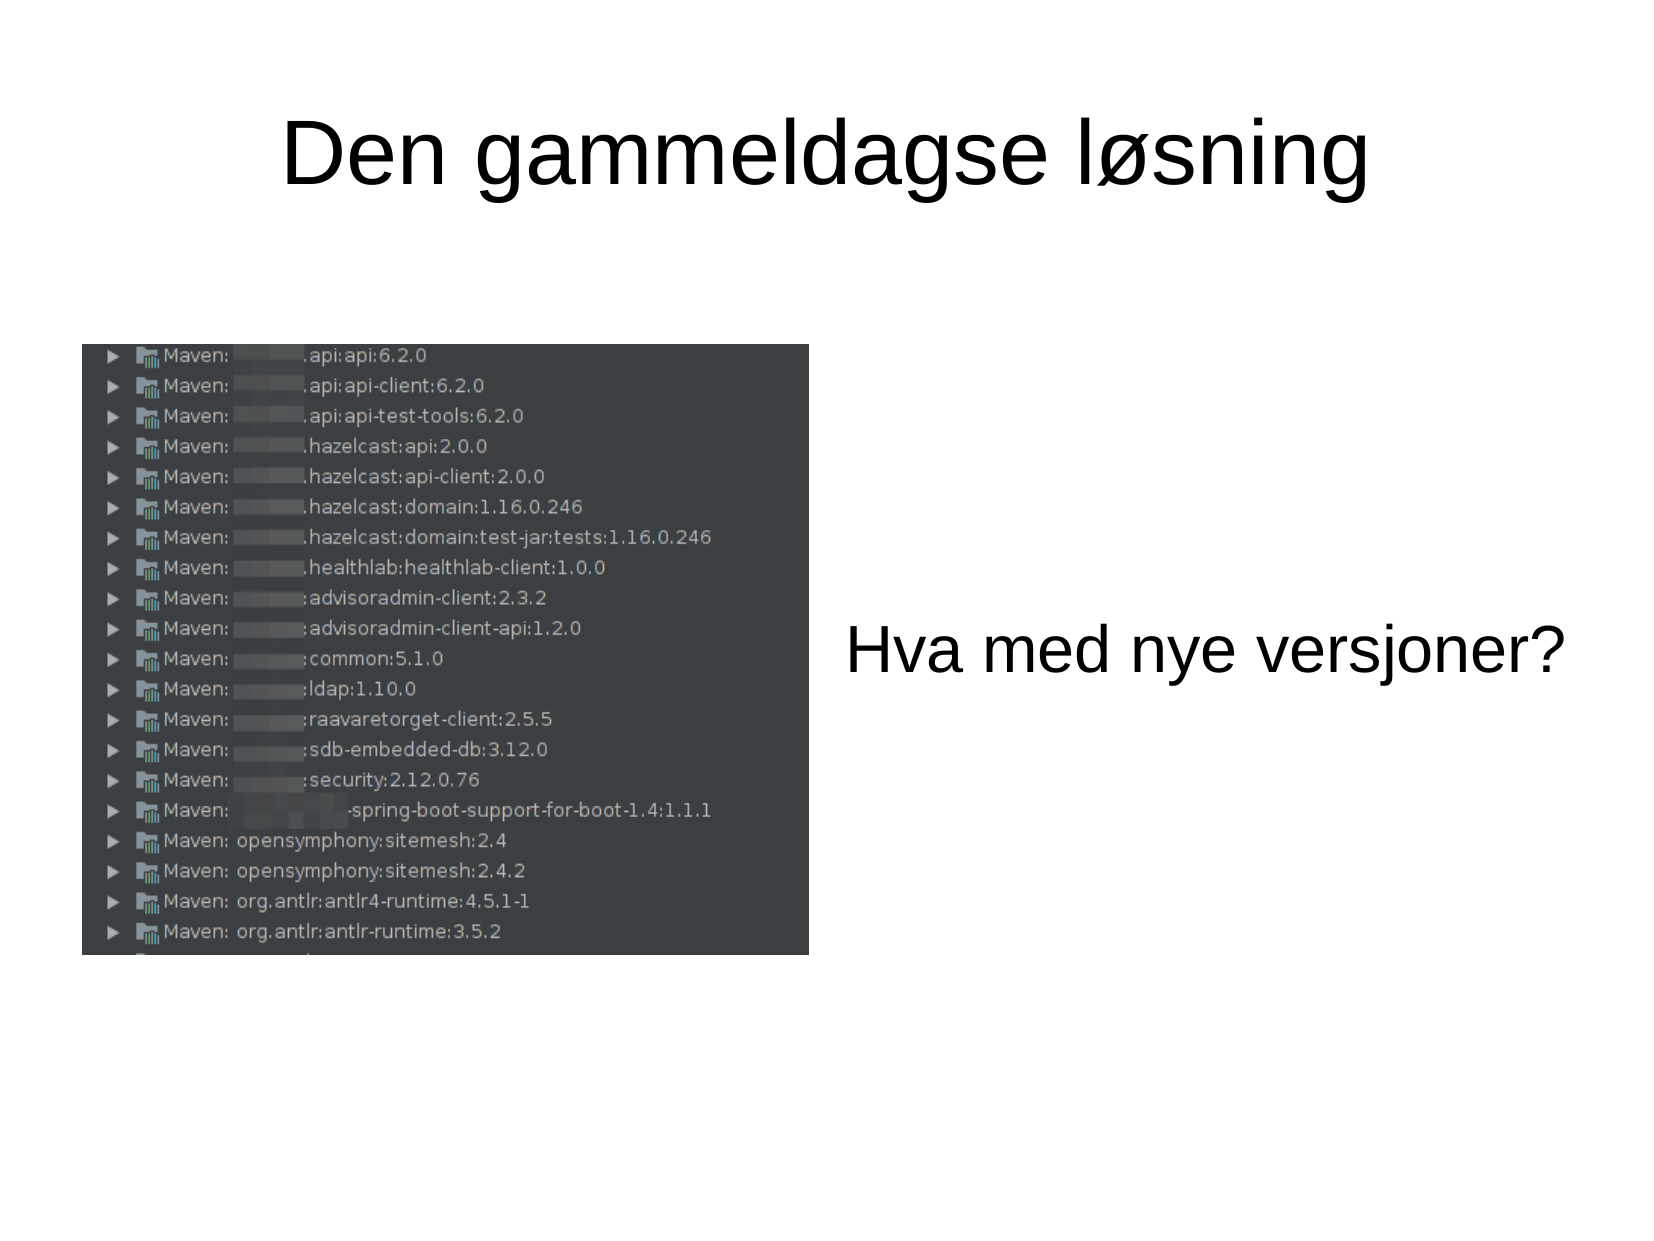

# Den gammeldagse løsning
Hva med nye versjoner?